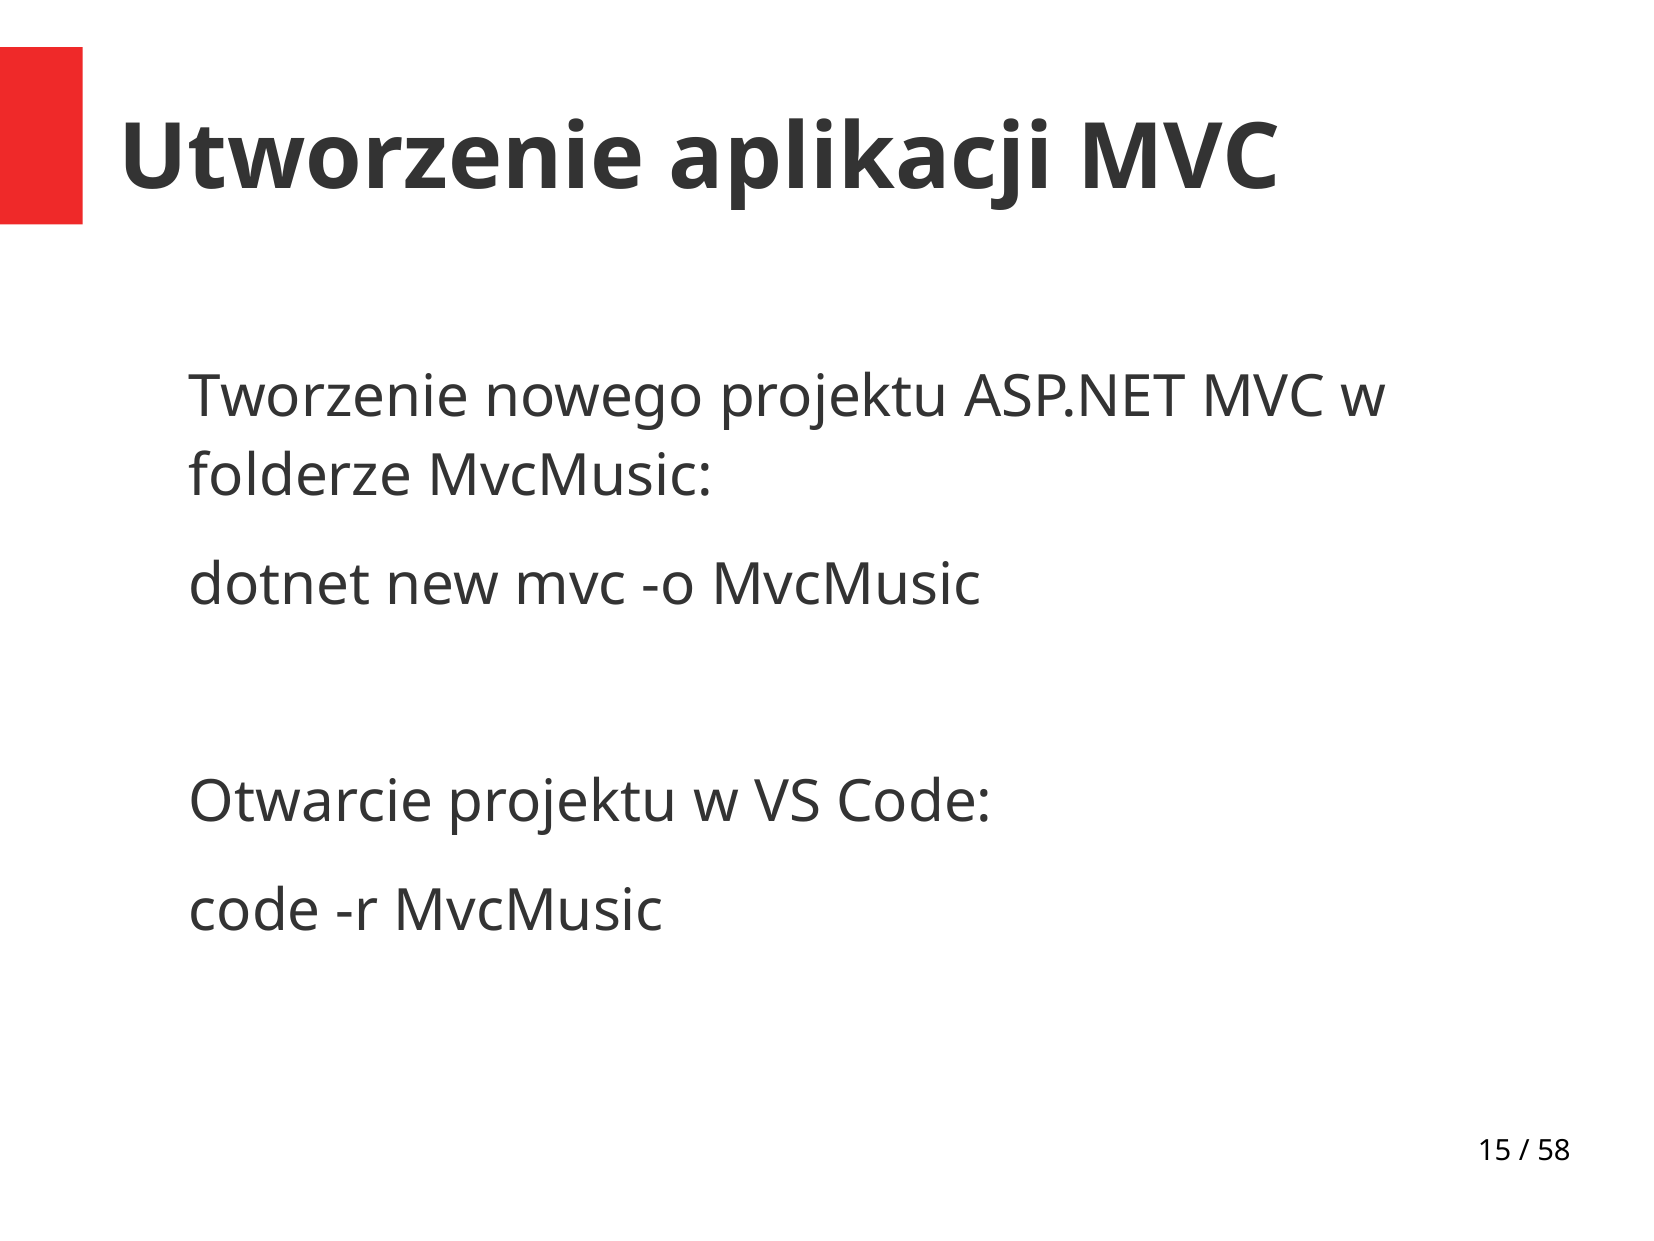

# Utworzenie aplikacji MVC
Tworzenie nowego projektu ASP.NET MVC w folderze MvcMusic:
dotnet new mvc -o MvcMusic
Otwarcie projektu w VS Code:
code -r MvcMusic
15